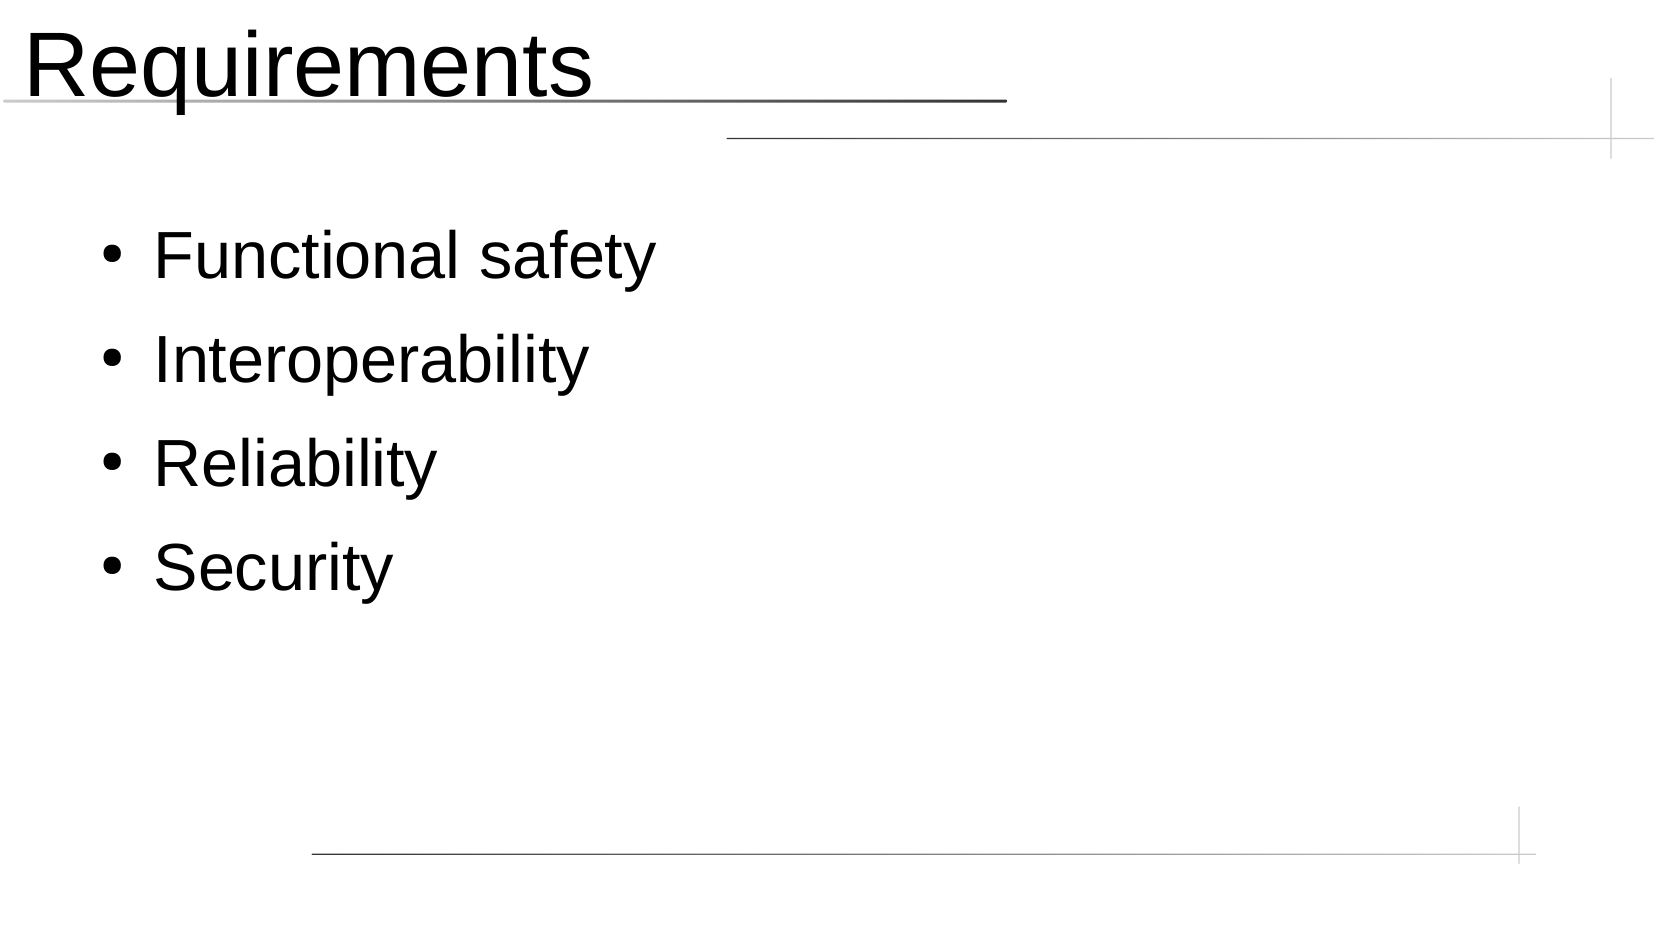

# Requirements
Functional safety
Interoperability
Reliability
Security